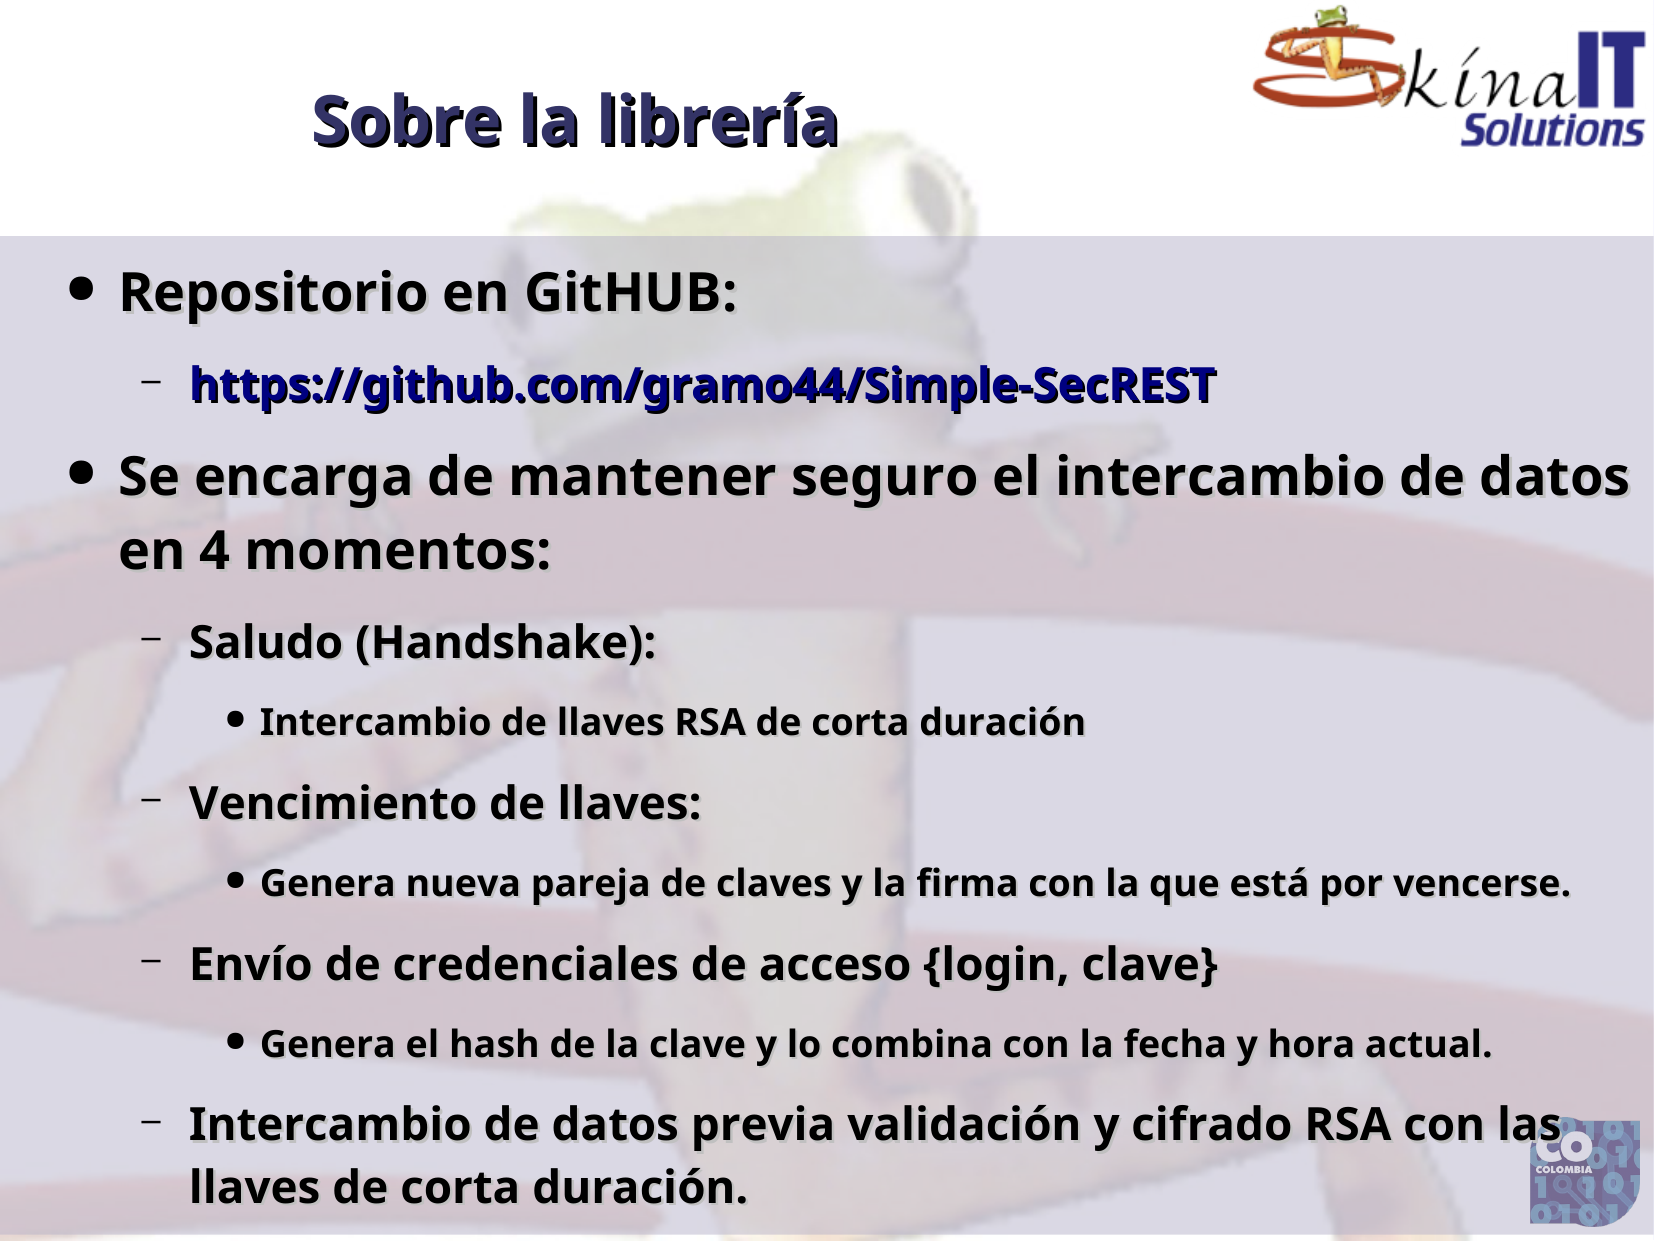

# Sobre la librería
Repositorio en GitHUB:
https://github.com/gramo44/Simple-SecREST
Se encarga de mantener seguro el intercambio de datos en 4 momentos:
Saludo (Handshake):
Intercambio de llaves RSA de corta duración
Vencimiento de llaves:
Genera nueva pareja de claves y la firma con la que está por vencerse.
Envío de credenciales de acceso {login, clave}
Genera el hash de la clave y lo combina con la fecha y hora actual.
Intercambio de datos previa validación y cifrado RSA con las llaves de corta duración.